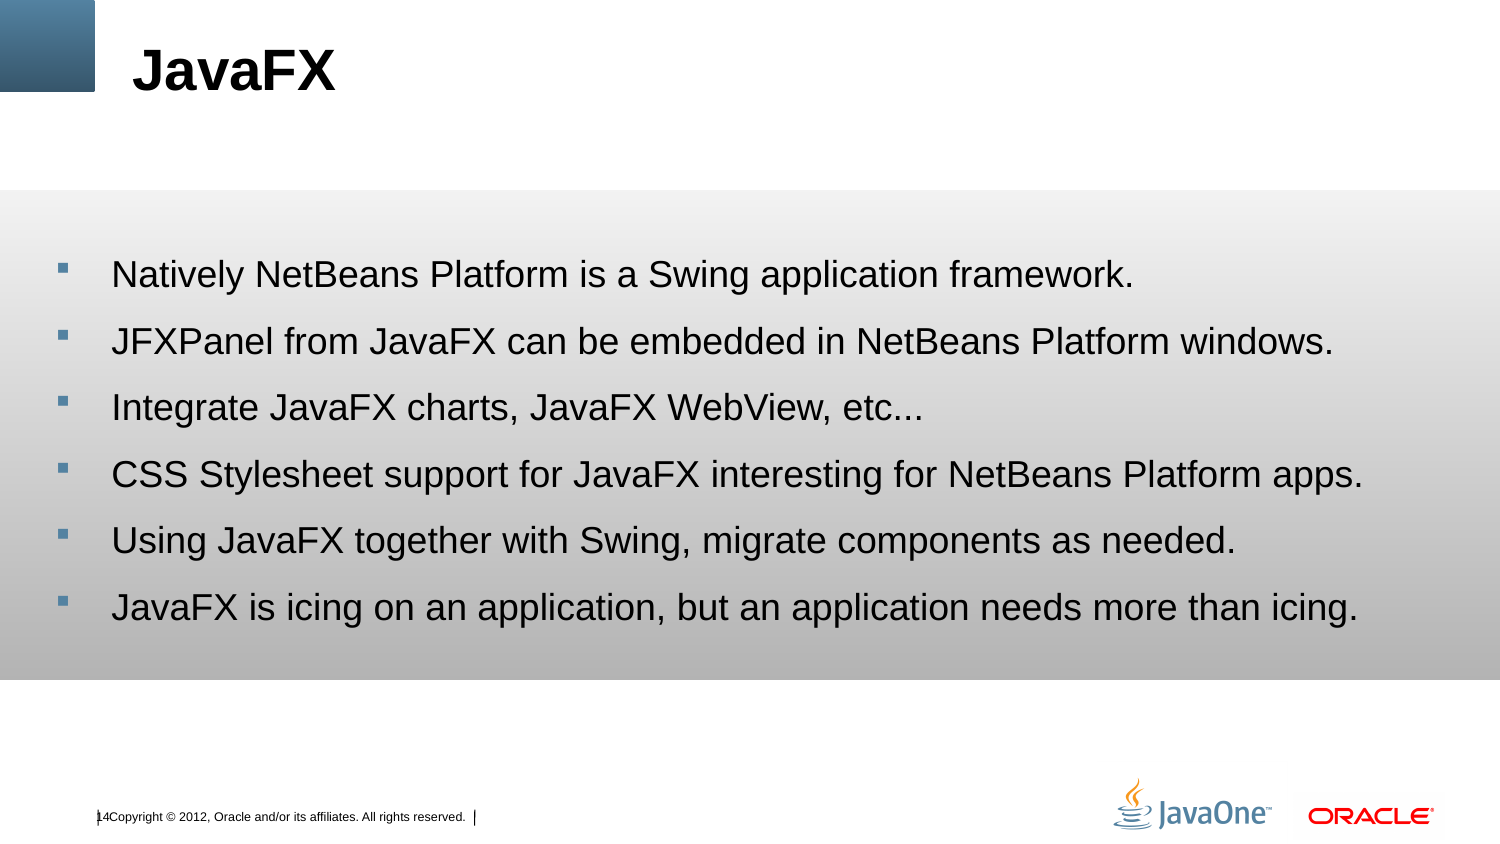

# JavaFX
Natively NetBeans Platform is a Swing application framework.
JFXPanel from JavaFX can be embedded in NetBeans Platform windows.
Integrate JavaFX charts, JavaFX WebView, etc...
CSS Stylesheet support for JavaFX interesting for NetBeans Platform apps.
Using JavaFX together with Swing, migrate components as needed.
JavaFX is icing on an application, but an application needs more than icing.